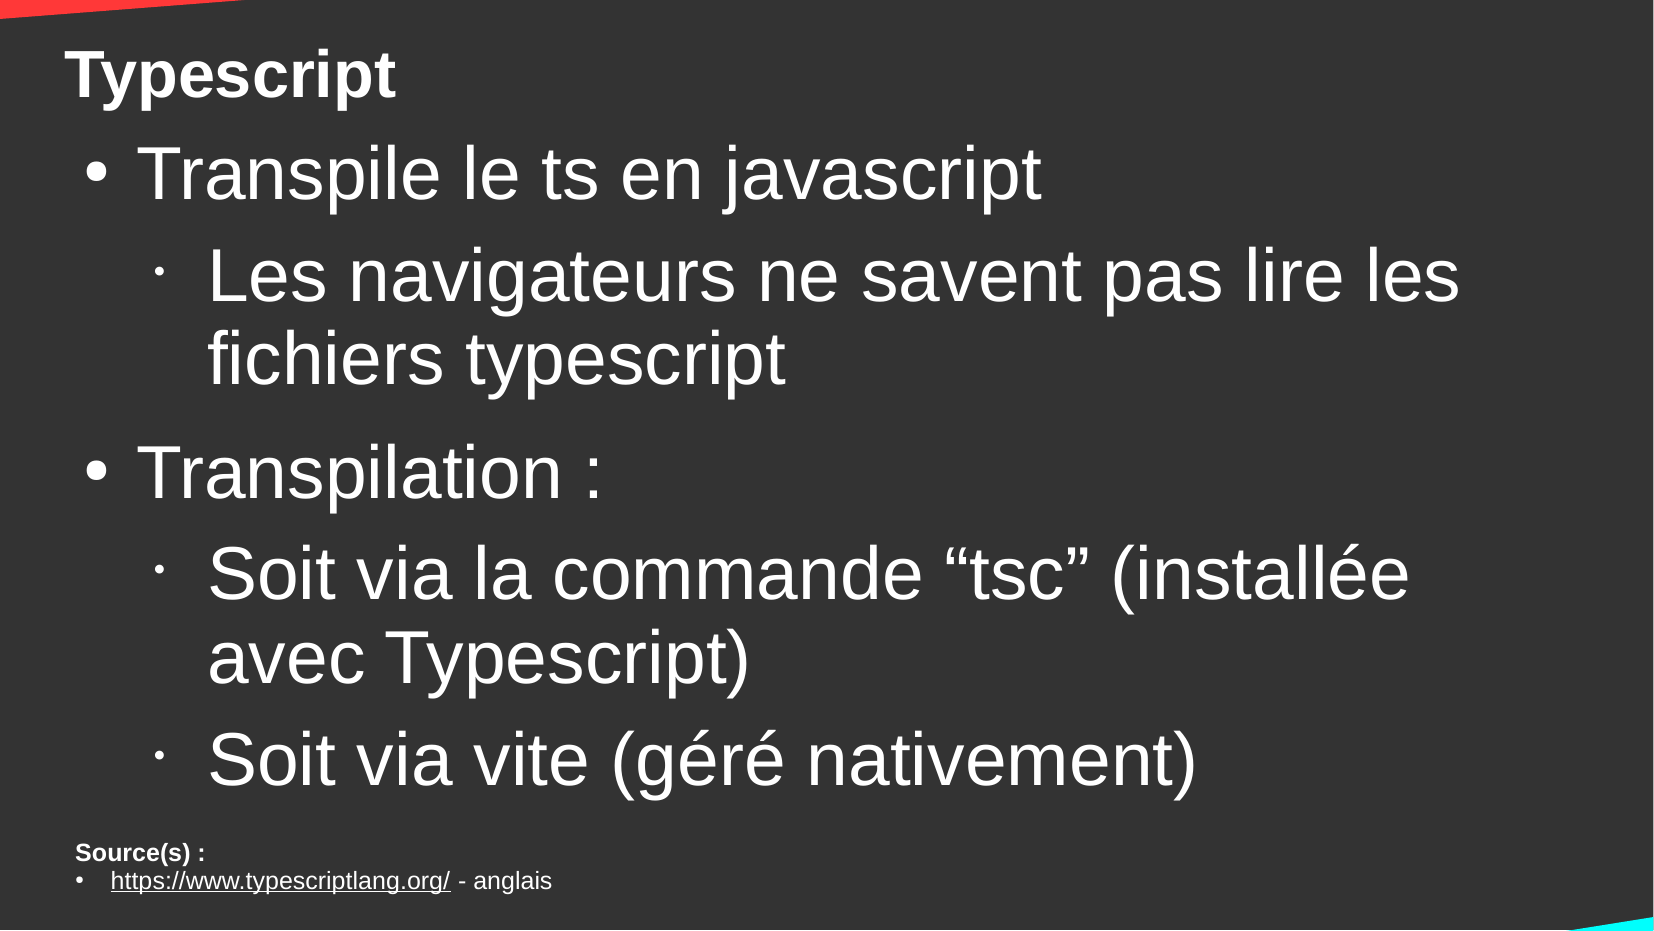

# Typescript
Transpile le ts en javascript
Les navigateurs ne savent pas lire les fichiers typescript
Transpilation :
Soit via la commande “tsc” (installée avec Typescript)
Soit via vite (géré nativement)
Source(s) :
https://www.typescriptlang.org/ - anglais